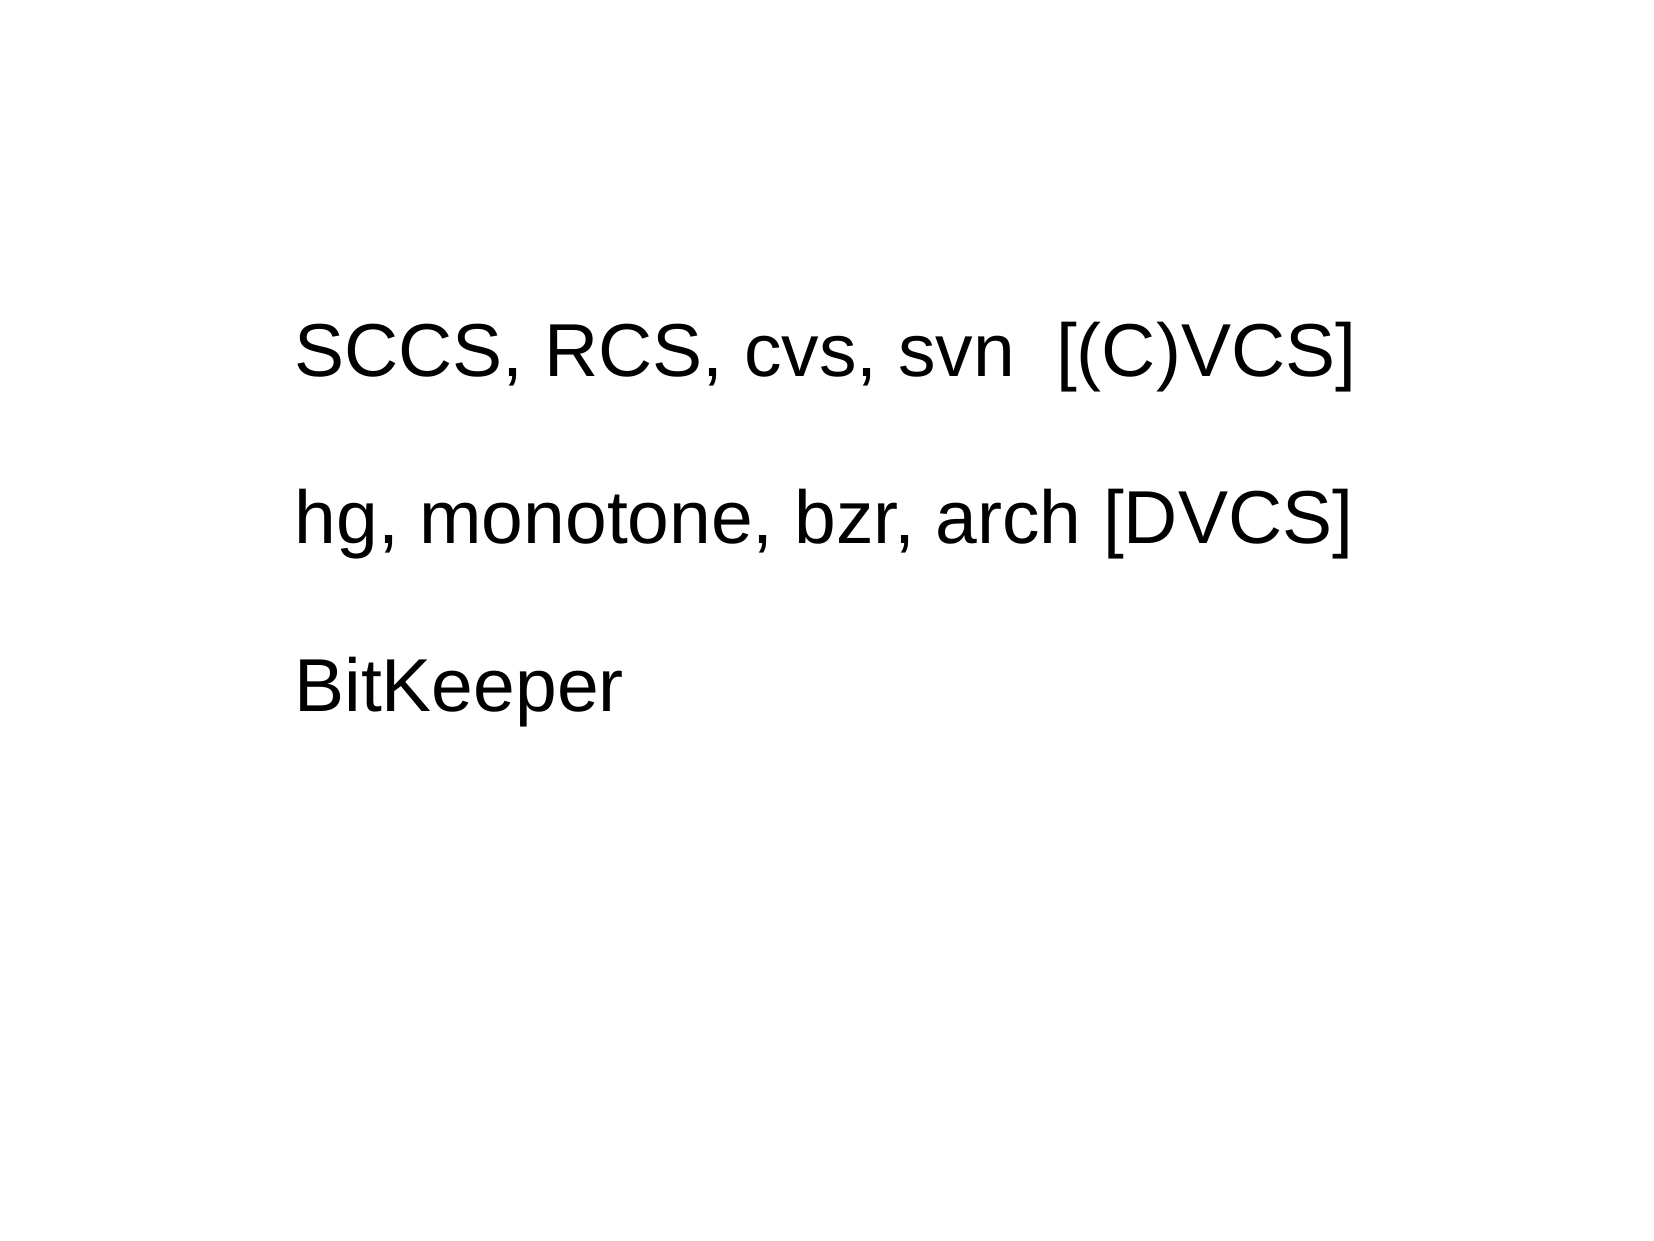

SCCS, RCS, cvs, svn [(C)VCS]
hg, monotone, bzr, arch [DVCS]
BitKeeper